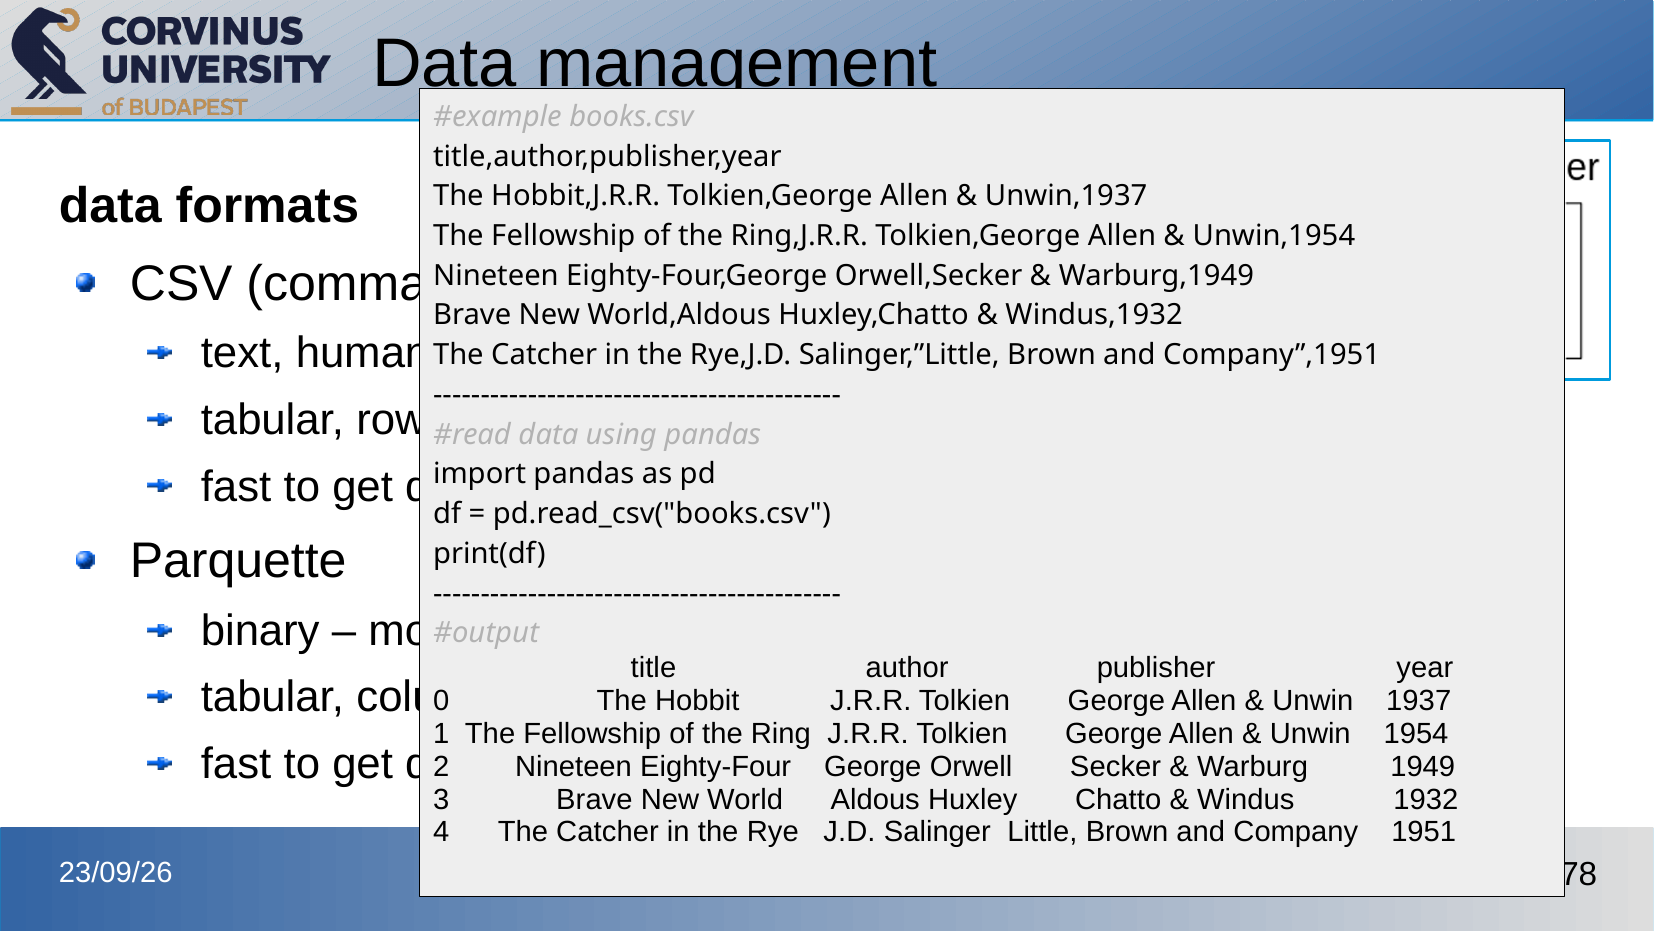

# Data management
#example books.csv
title,author,publisher,year
The Hobbit,J.R.R. Tolkien,George Allen & Unwin,1937
The Fellowship of the Ring,J.R.R. Tolkien,George Allen & Unwin,1954
Nineteen Eighty-Four,George Orwell,Secker & Warburg,1949
Brave New World,Aldous Huxley,Chatto & Windus,1932
The Catcher in the Rye,J.D. Salinger,”Little, Brown and Company”,1951
-------------------------------------------
#read data using pandas
import pandas as pd
df = pd.read_csv("books.csv")
print(df)
-------------------------------------------
#output
 title author publisher year
0 The Hobbit J.R.R. Tolkien George Allen & Unwin 1937
1 The Fellowship of the Ring J.R.R. Tolkien George Allen & Unwin 1954
2 Nineteen Eighty-Four George Orwell Secker & Warburg 1949
3 Brave New World Aldous Huxley Chatto & Windus 1932
4 The Catcher in the Rye J.D. Salinger Little, Brown and Company 1951
data formats
CSV (comma separated values)
text, human readable
tabular, row-major
fast to get data belonging to the same example
Parquette
binary – more compact, but not human readable
tabular, column major
fast to get data belonging to the same feature